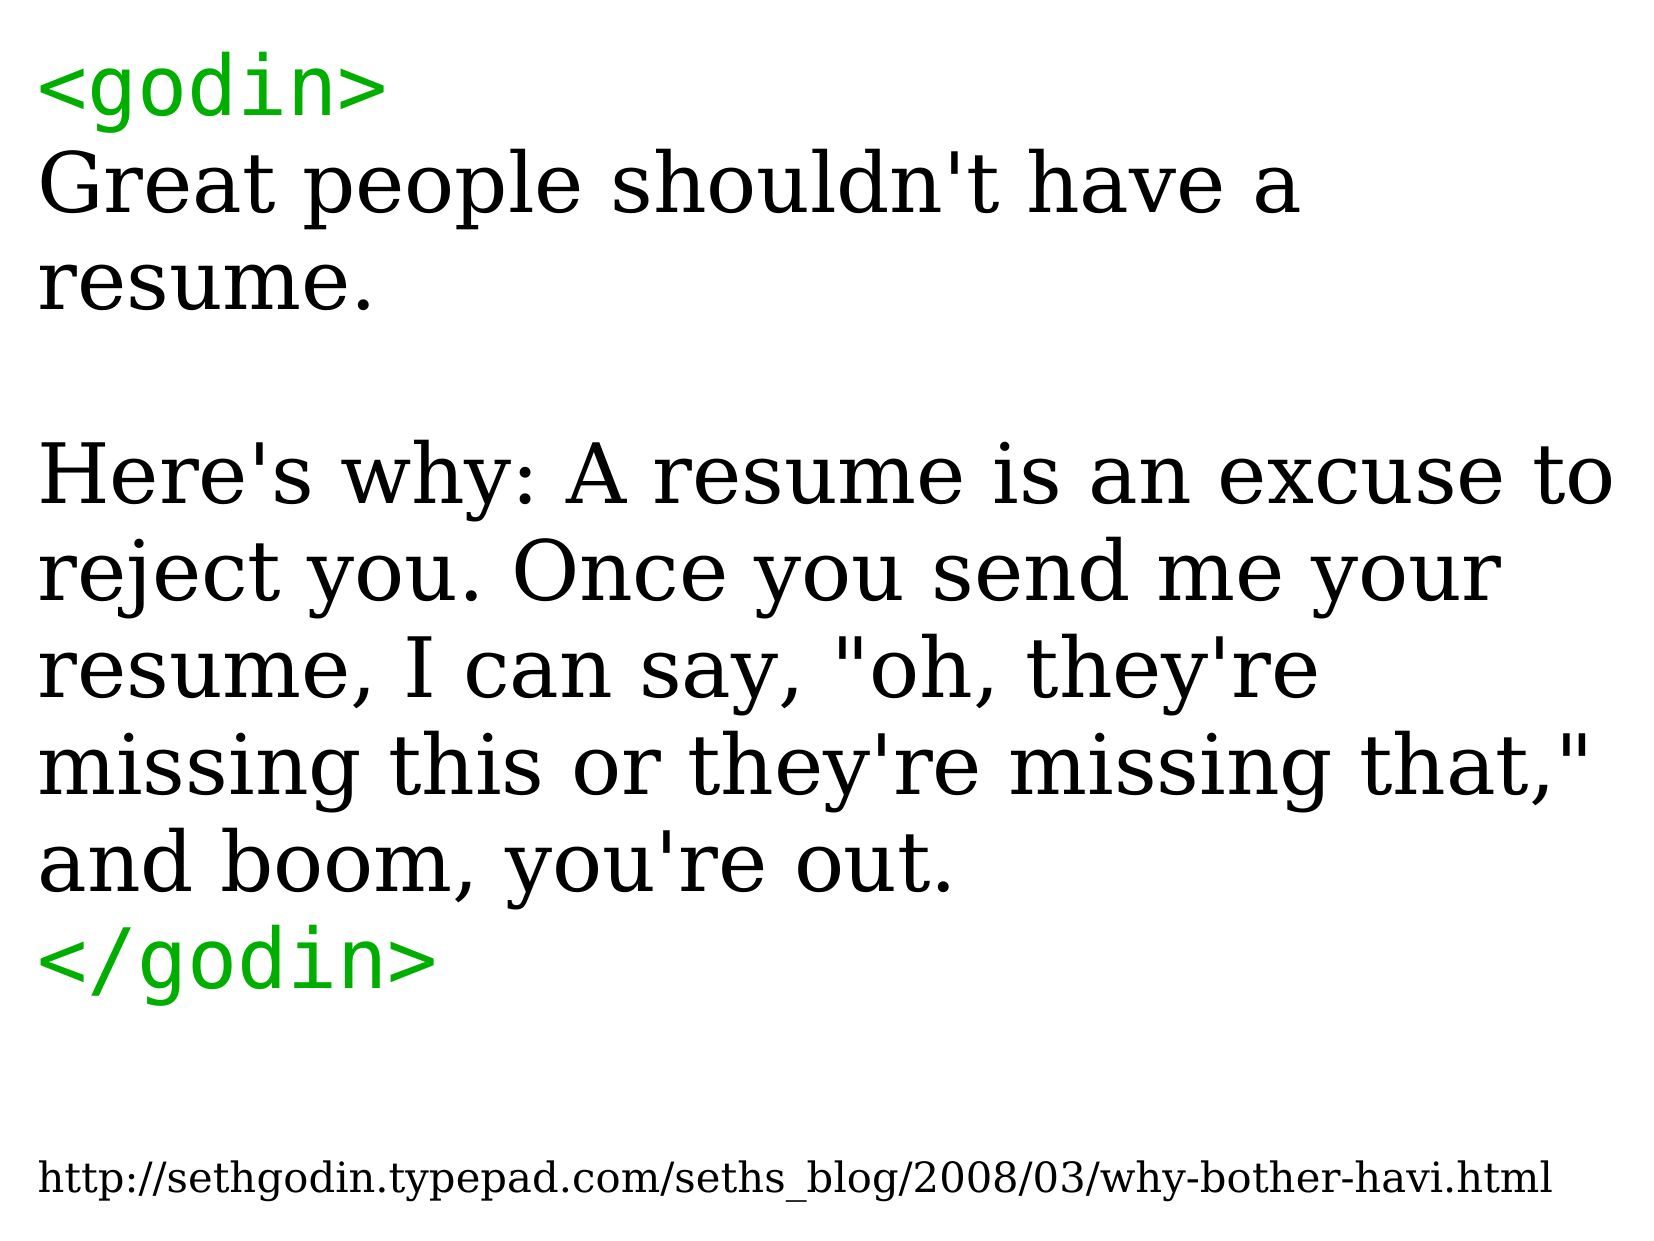

# <godin>
Great people shouldn't have a resume.
Here's why: A resume is an excuse to reject you. Once you send me your resume, I can say, "oh, they're missing this or they're missing that," and boom, you're out.
</godin>
http://sethgodin.typepad.com/seths_blog/2008/03/why-bother-havi.html